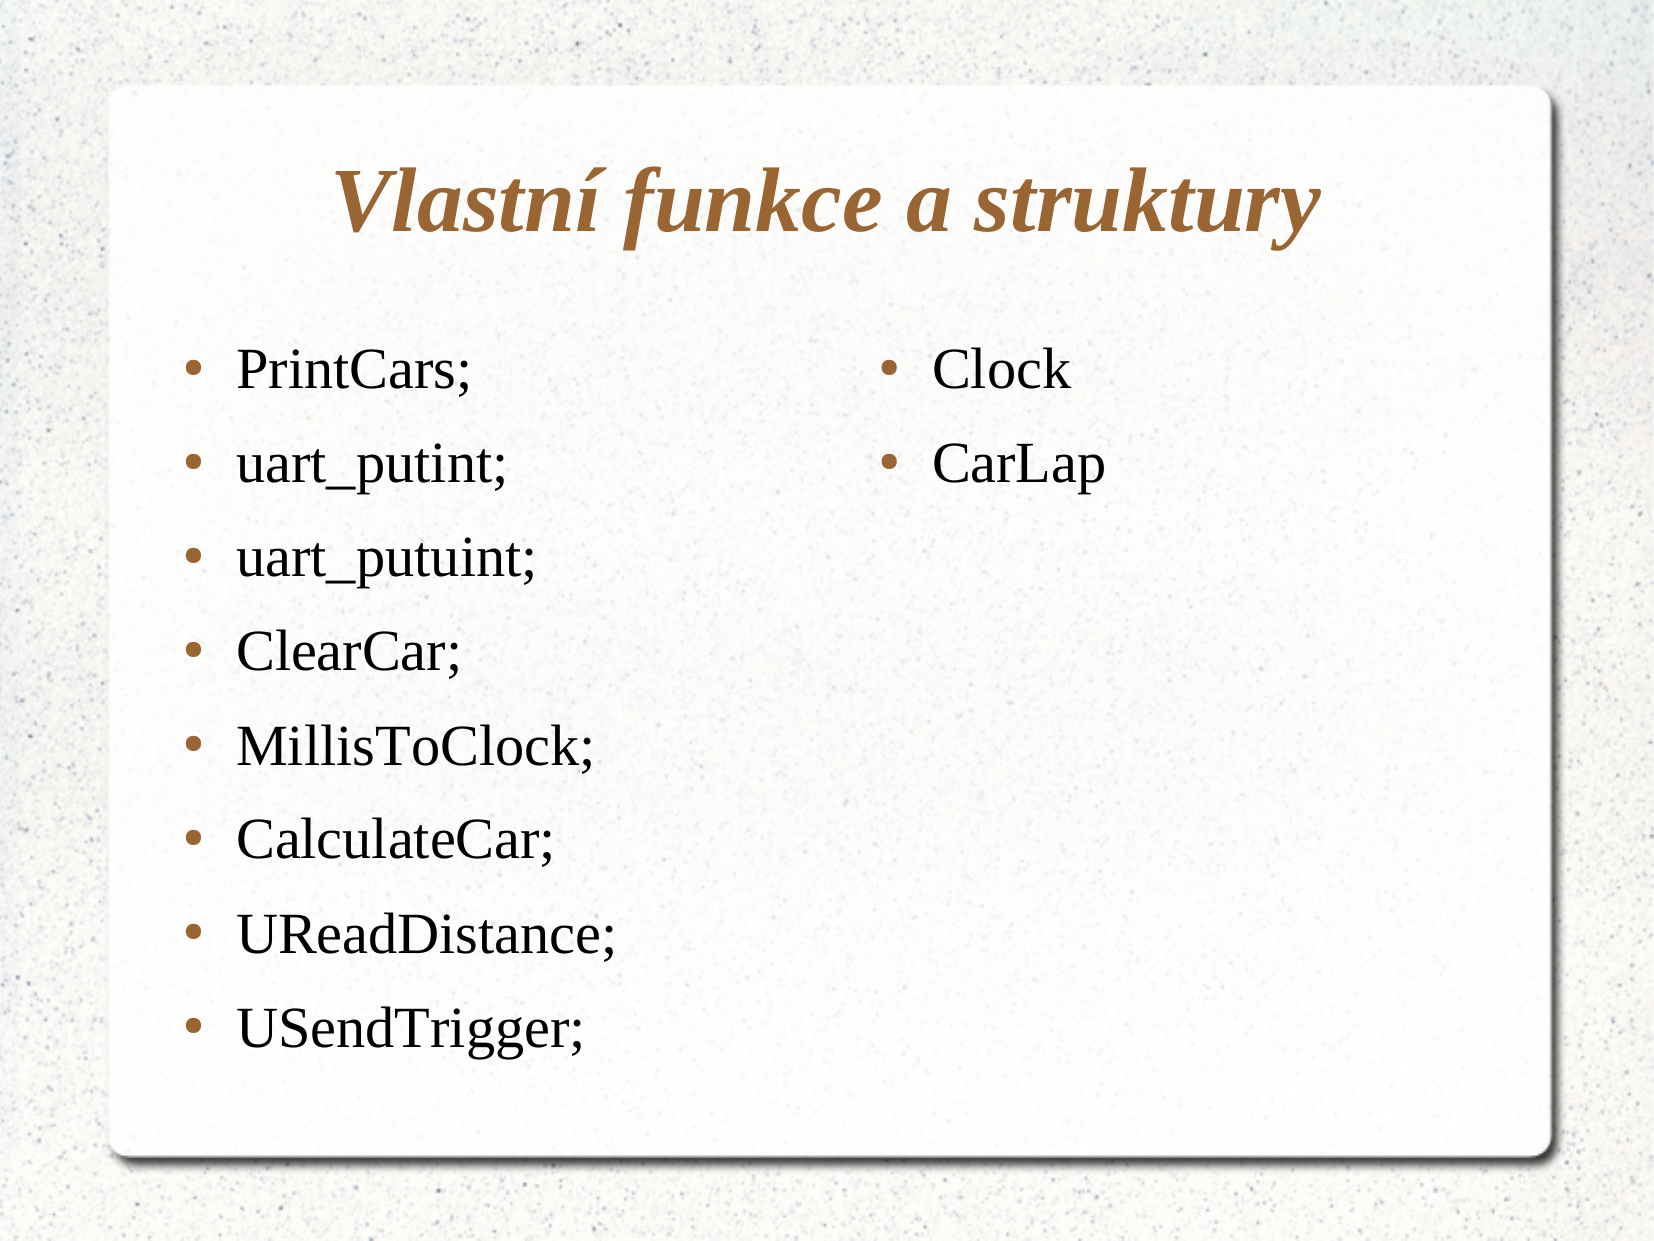

# Vlastní funkce a struktury
PrintCars;
uart_putint;
uart_putuint;
ClearCar;
MillisToClock;
CalculateCar;
UReadDistance;
USendTrigger;
Clock
CarLap